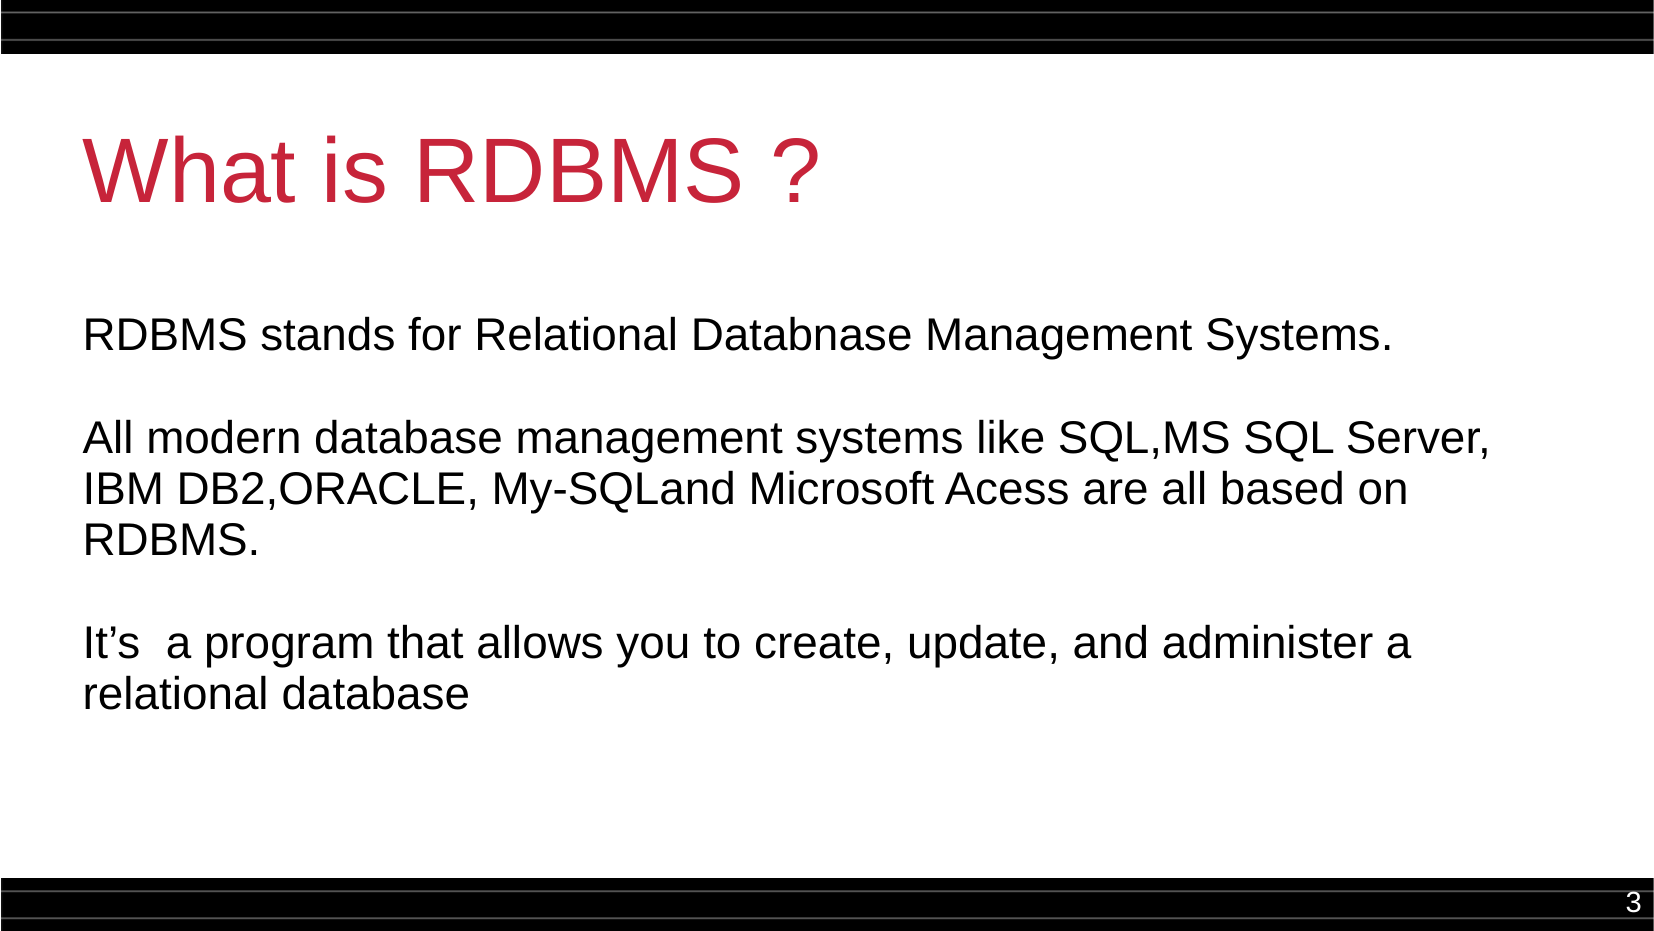

# What is RDBMS ?
RDBMS stands for Relational Databnase Management Systems.
All modern database management systems like SQL,MS SQL Server, IBM DB2,ORACLE, My-SQLand Microsoft Acess are all based on RDBMS.
It’s a program that allows you to create, update, and administer a relational database